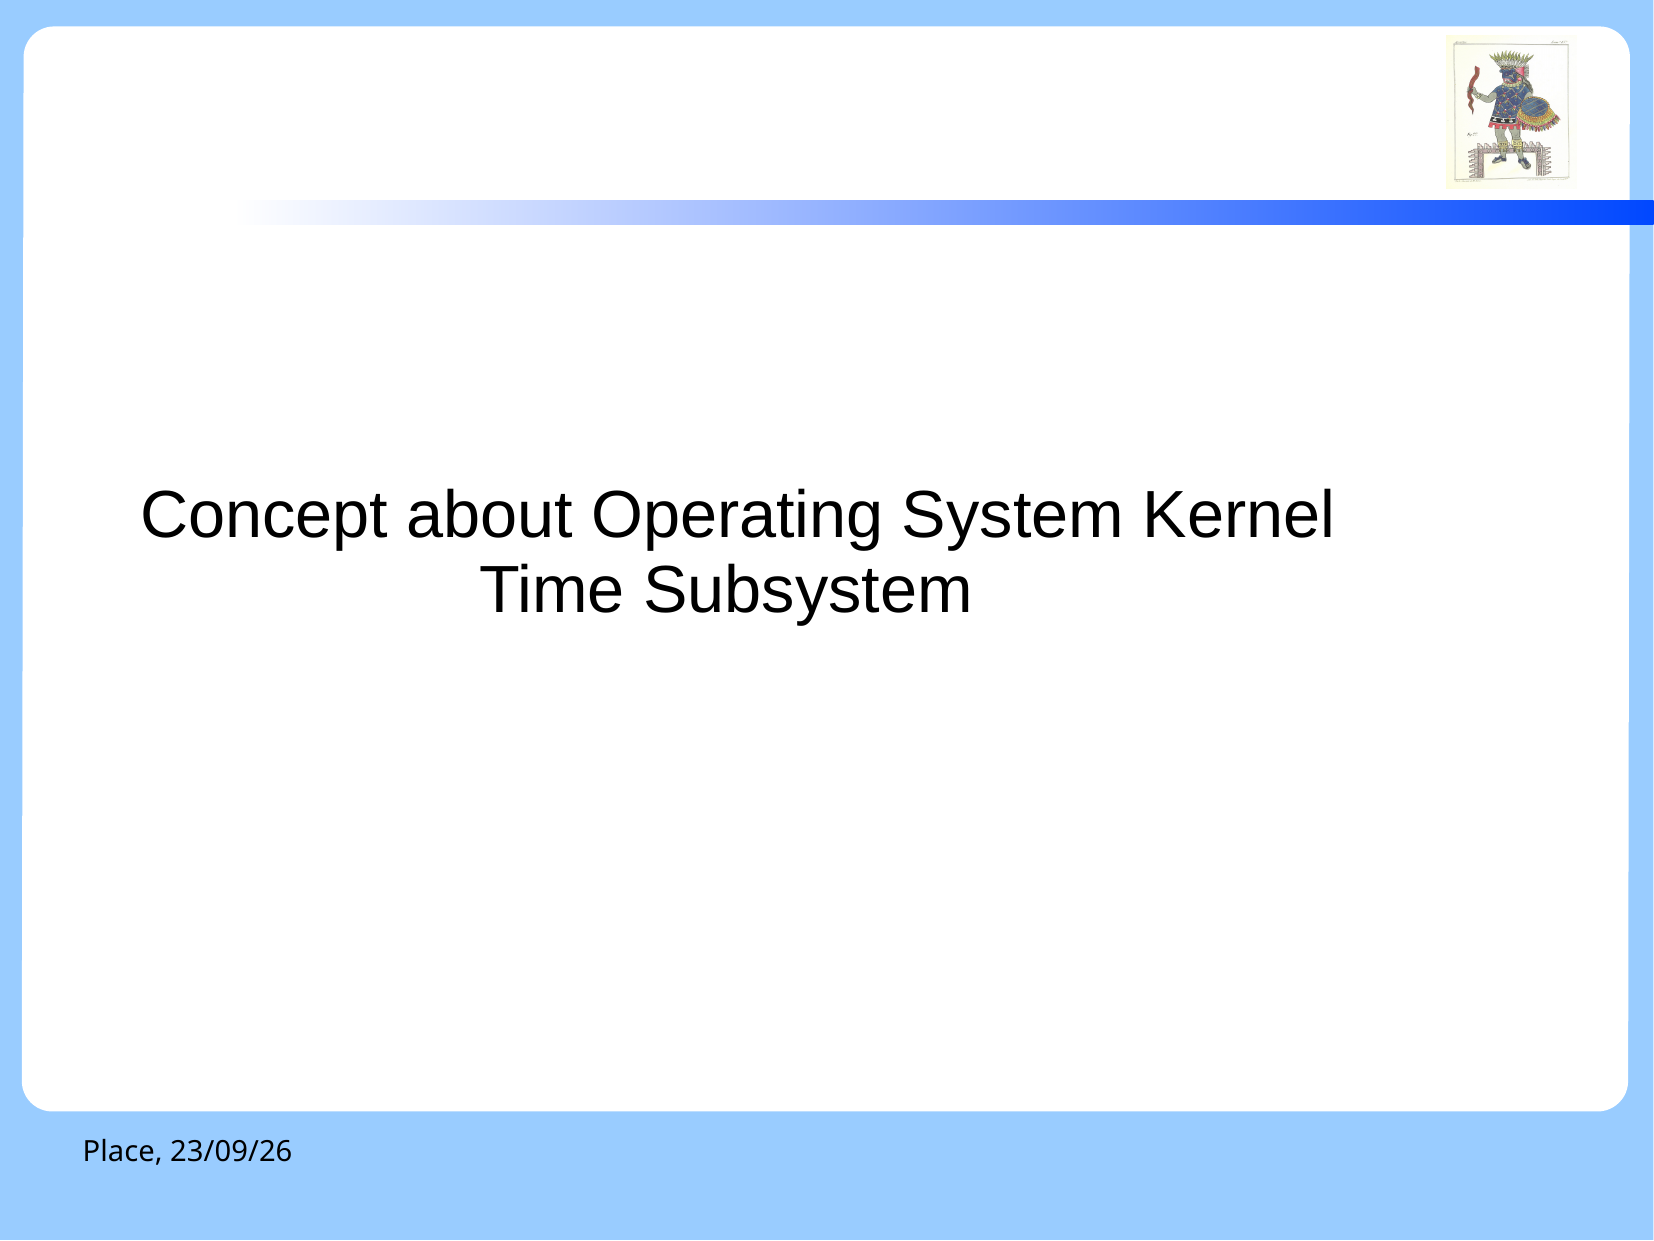

# Concept about Operating System Kernel Time Subsystem